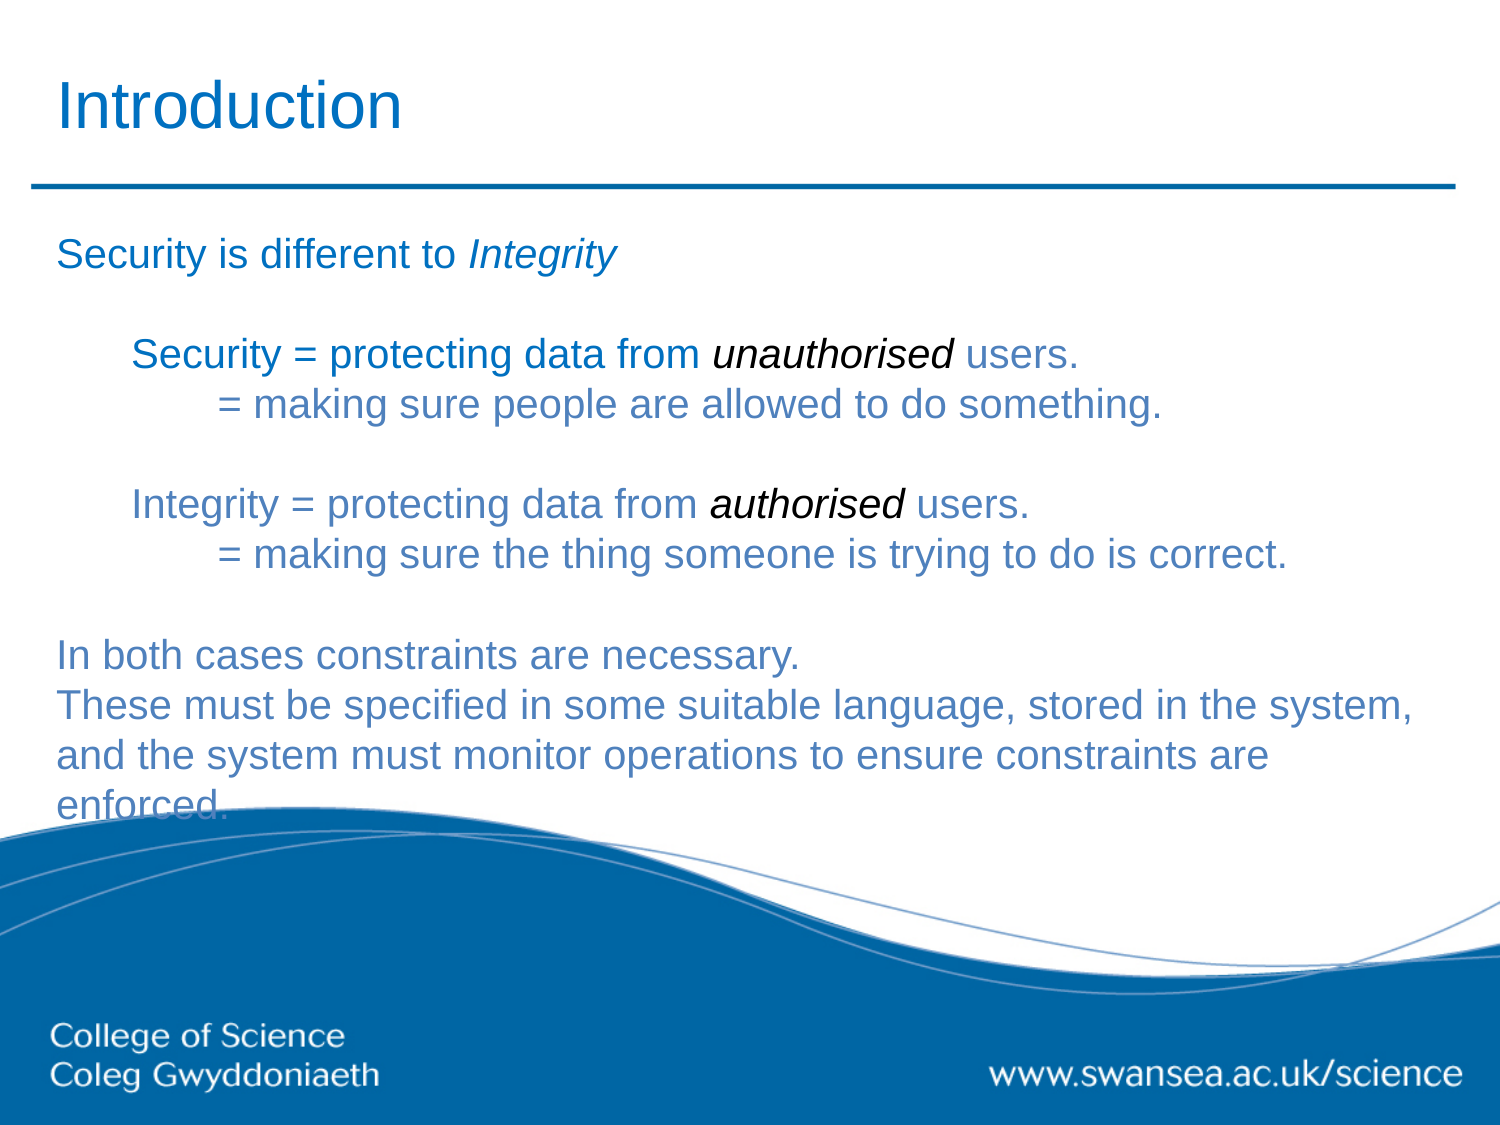

Introduction
Security is different to Integrity
	Security = protecting data from unauthorised users.
		 = making sure people are allowed to do something.
	Integrity = protecting data from authorised users.
		 = making sure the thing someone is trying to do is correct.
In both cases constraints are necessary.
These must be specified in some suitable language, stored in the system, and the system must monitor operations to ensure constraints are enforced.